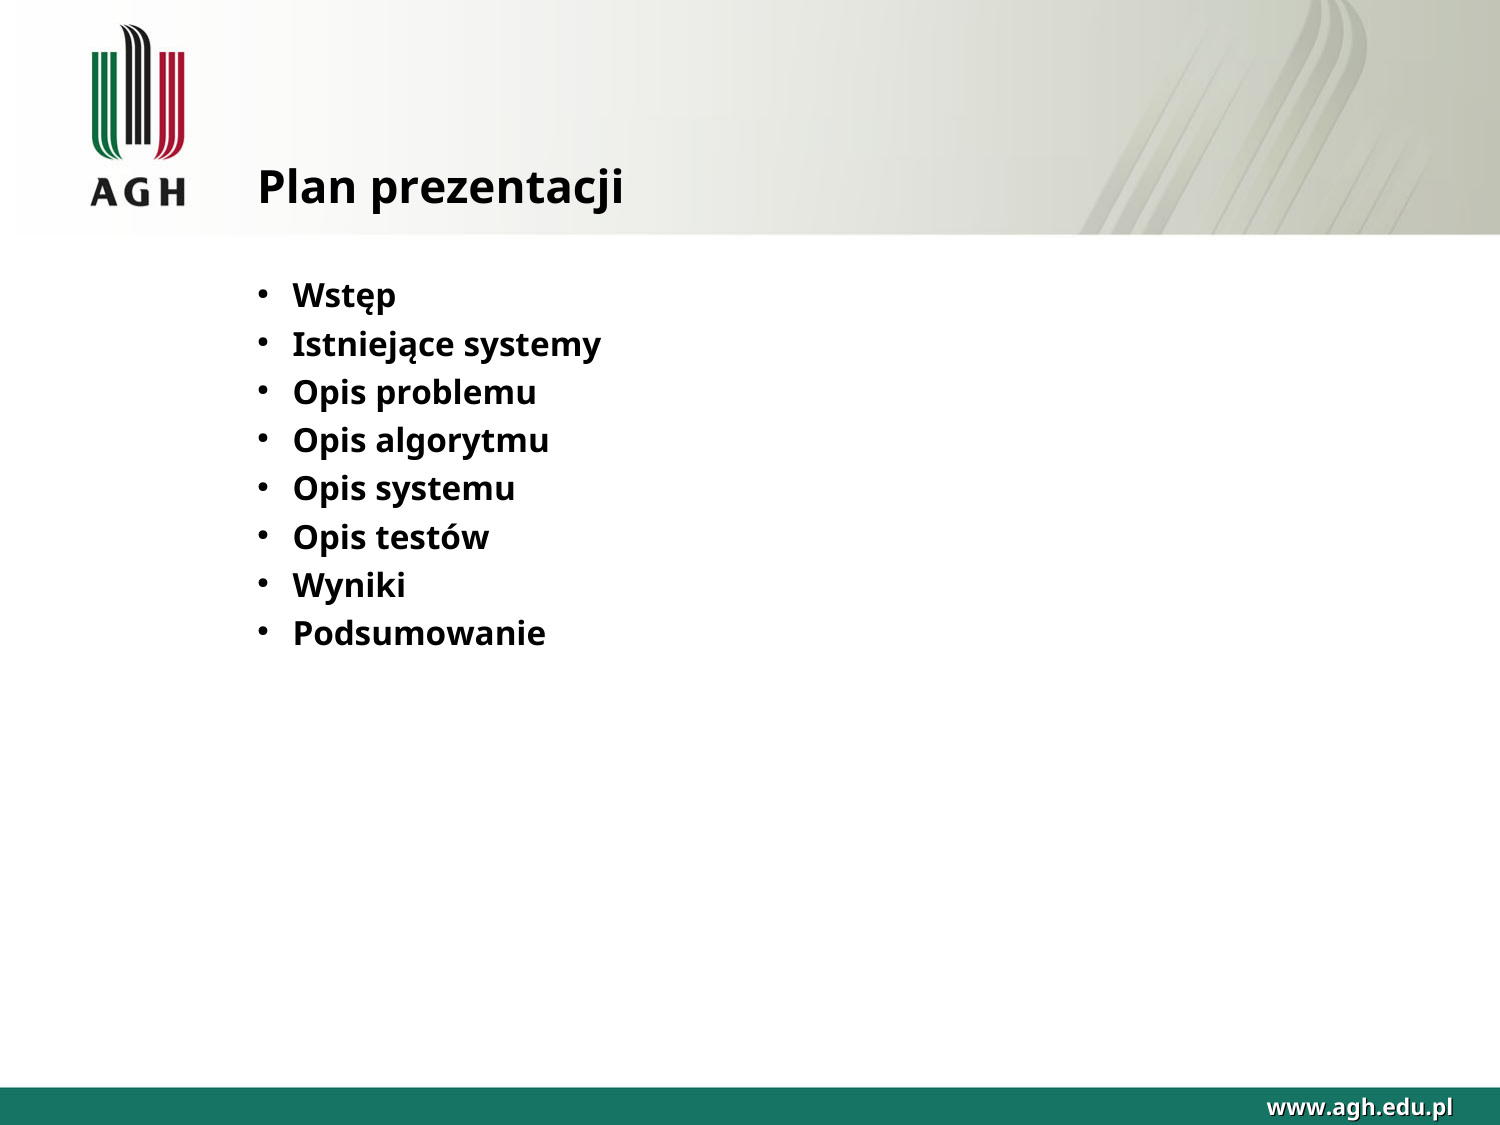

# Plan prezentacji
Wstęp
Istniejące systemy
Opis problemu
Opis algorytmu
Opis systemu
Opis testów
Wyniki
Podsumowanie
www.agh.edu.pl